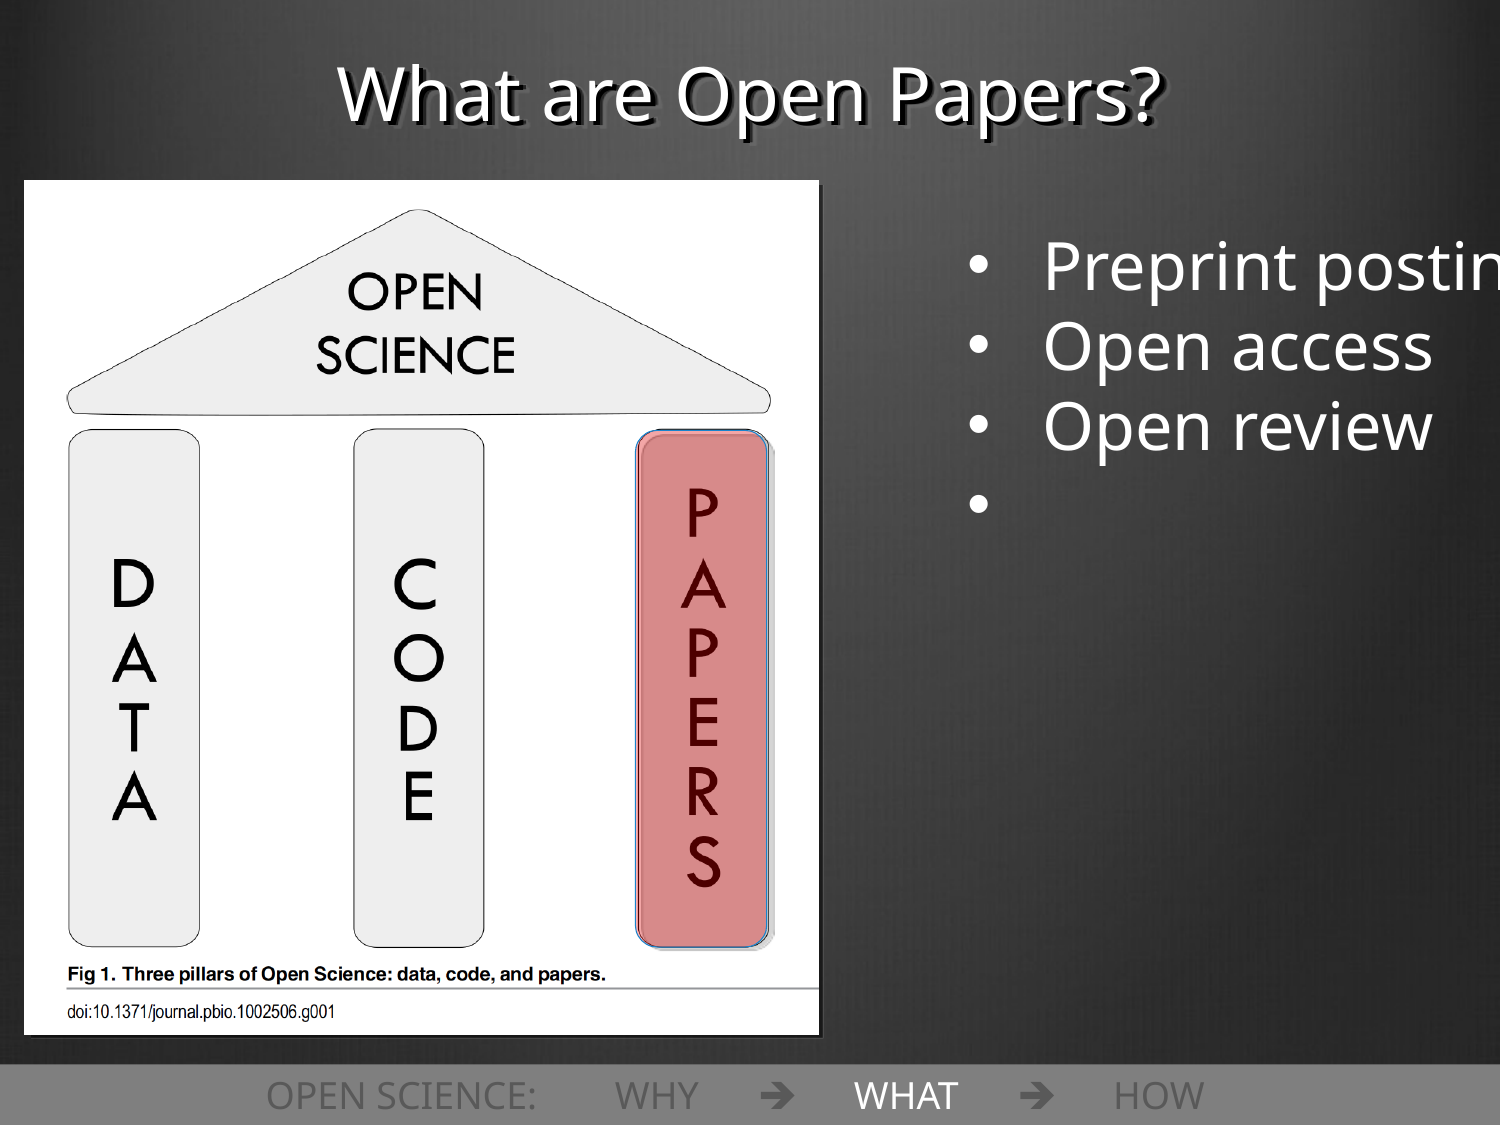

# What are Open Papers?
Preprint posting
Open access
Open review
OPEN SCIENCE: WHY  WHAT  HOW